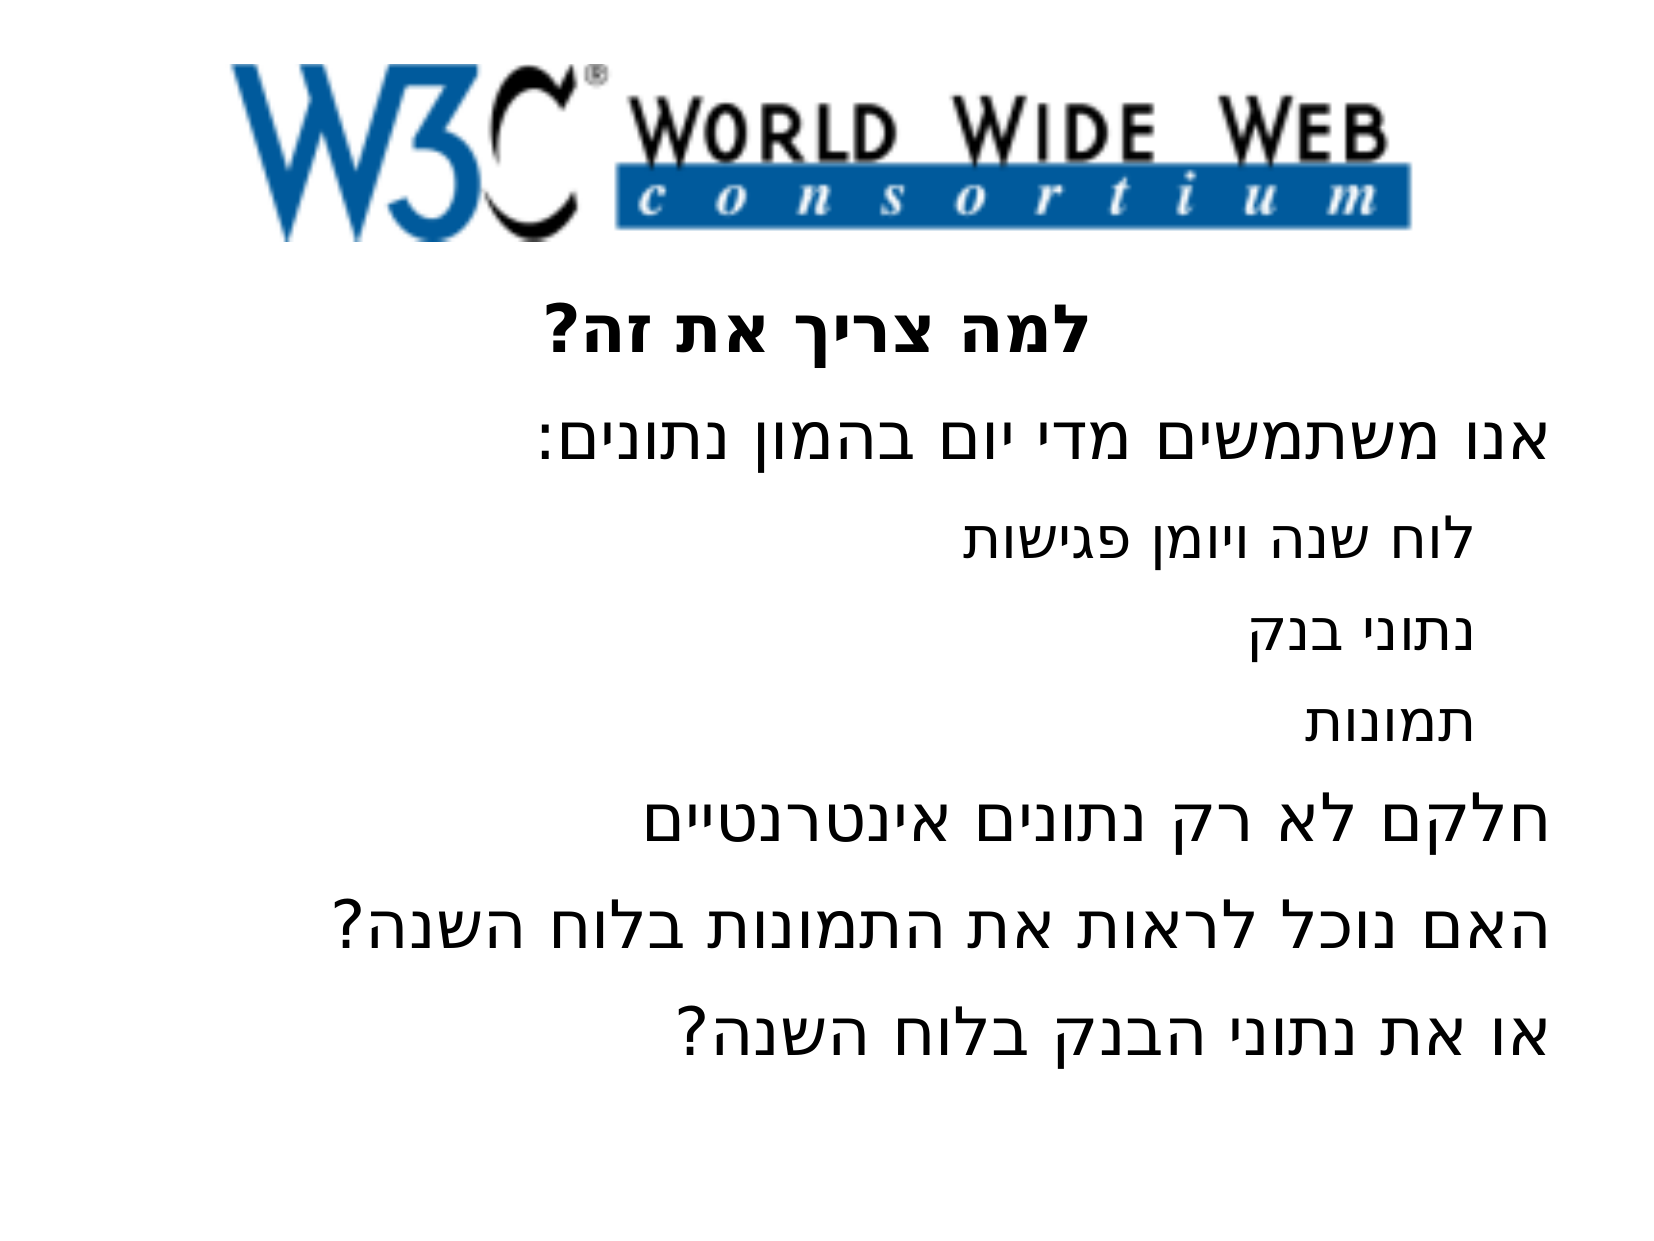

#
למה צריך את זה?
אנו משתמשים מדי יום בהמון נתונים:
לוח שנה ויומן פגישות
נתוני בנק
תמונות
חלקם לא רק נתונים אינטרנטיים
האם נוכל לראות את התמונות בלוח השנה?
או את נתוני הבנק בלוח השנה?